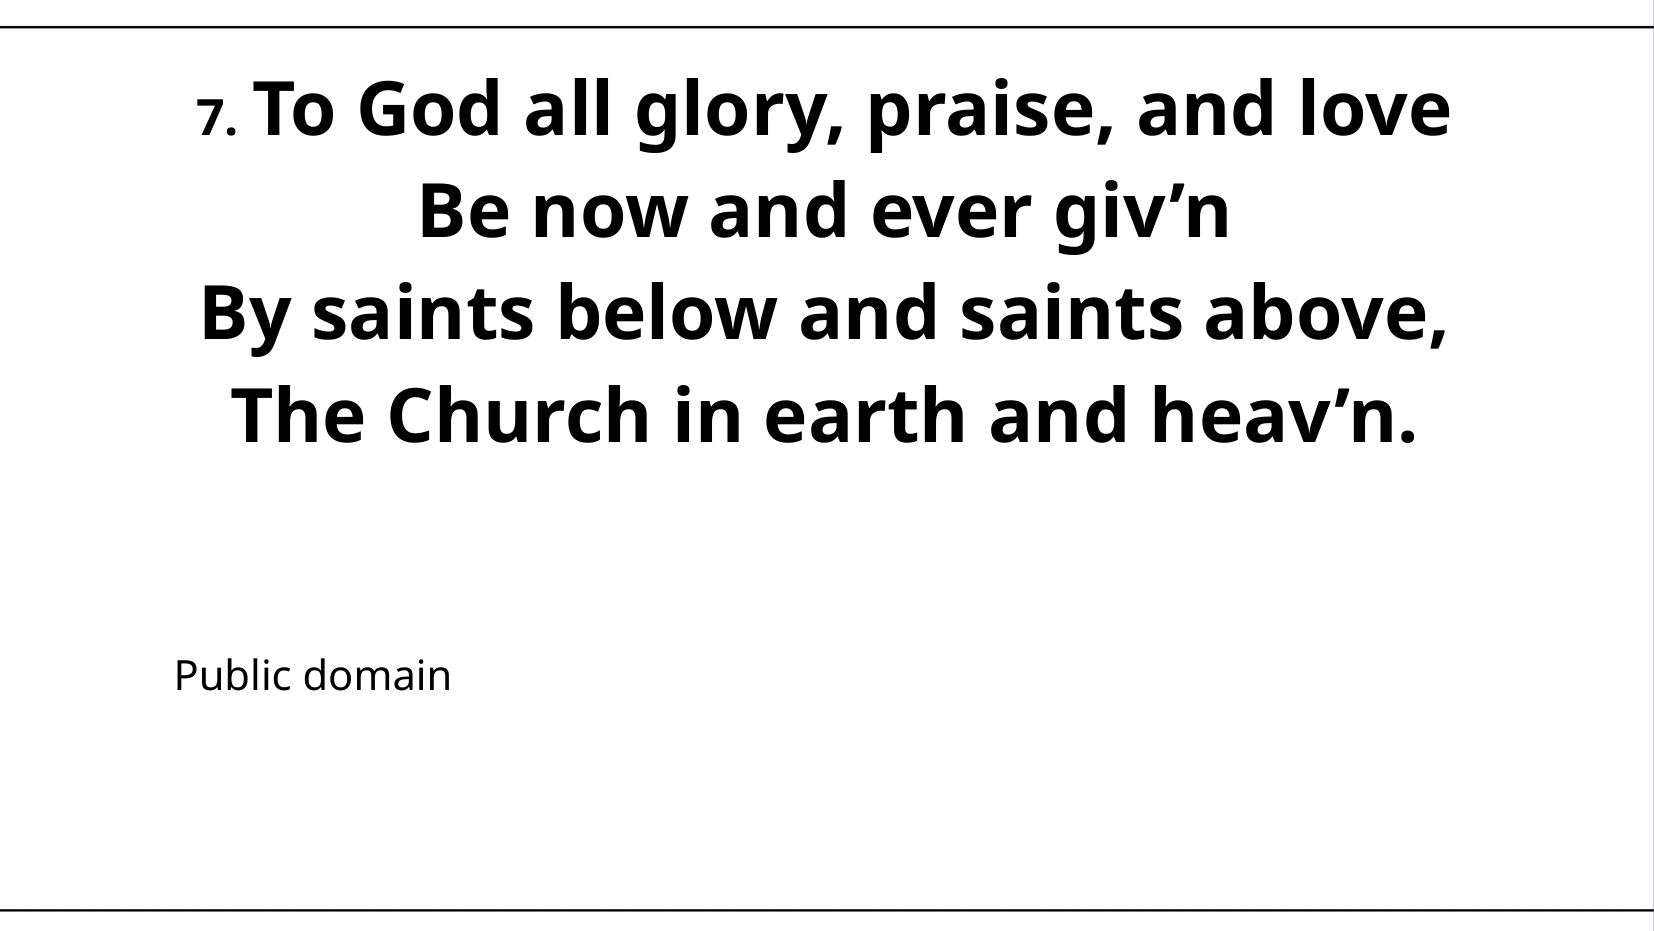

7. To God all glory, praise, and love
Be now and ever giv’n
By saints below and saints above,
The Church in earth and heav’n.
 Public domain